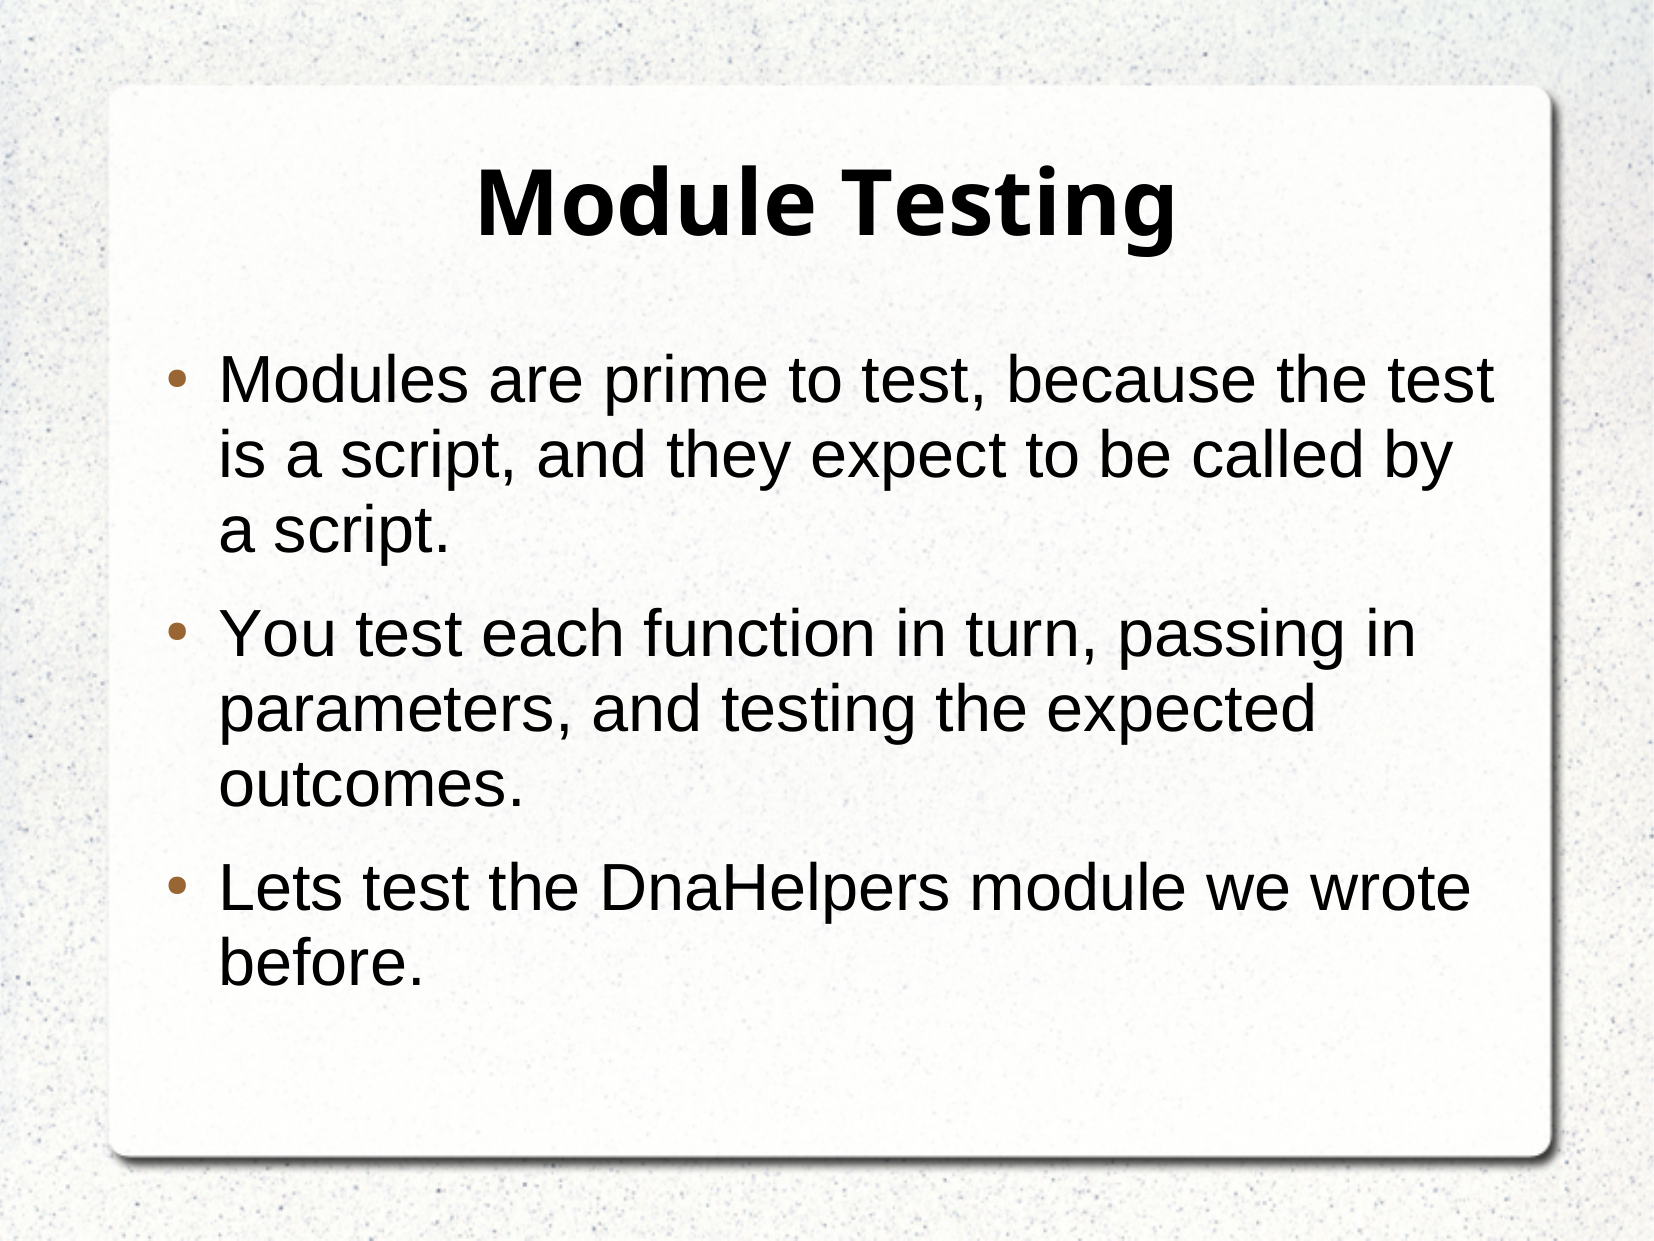

# Module Testing
Modules are prime to test, because the test is a script, and they expect to be called by a script.
You test each function in turn, passing in parameters, and testing the expected outcomes.
Lets test the DnaHelpers module we wrote before.